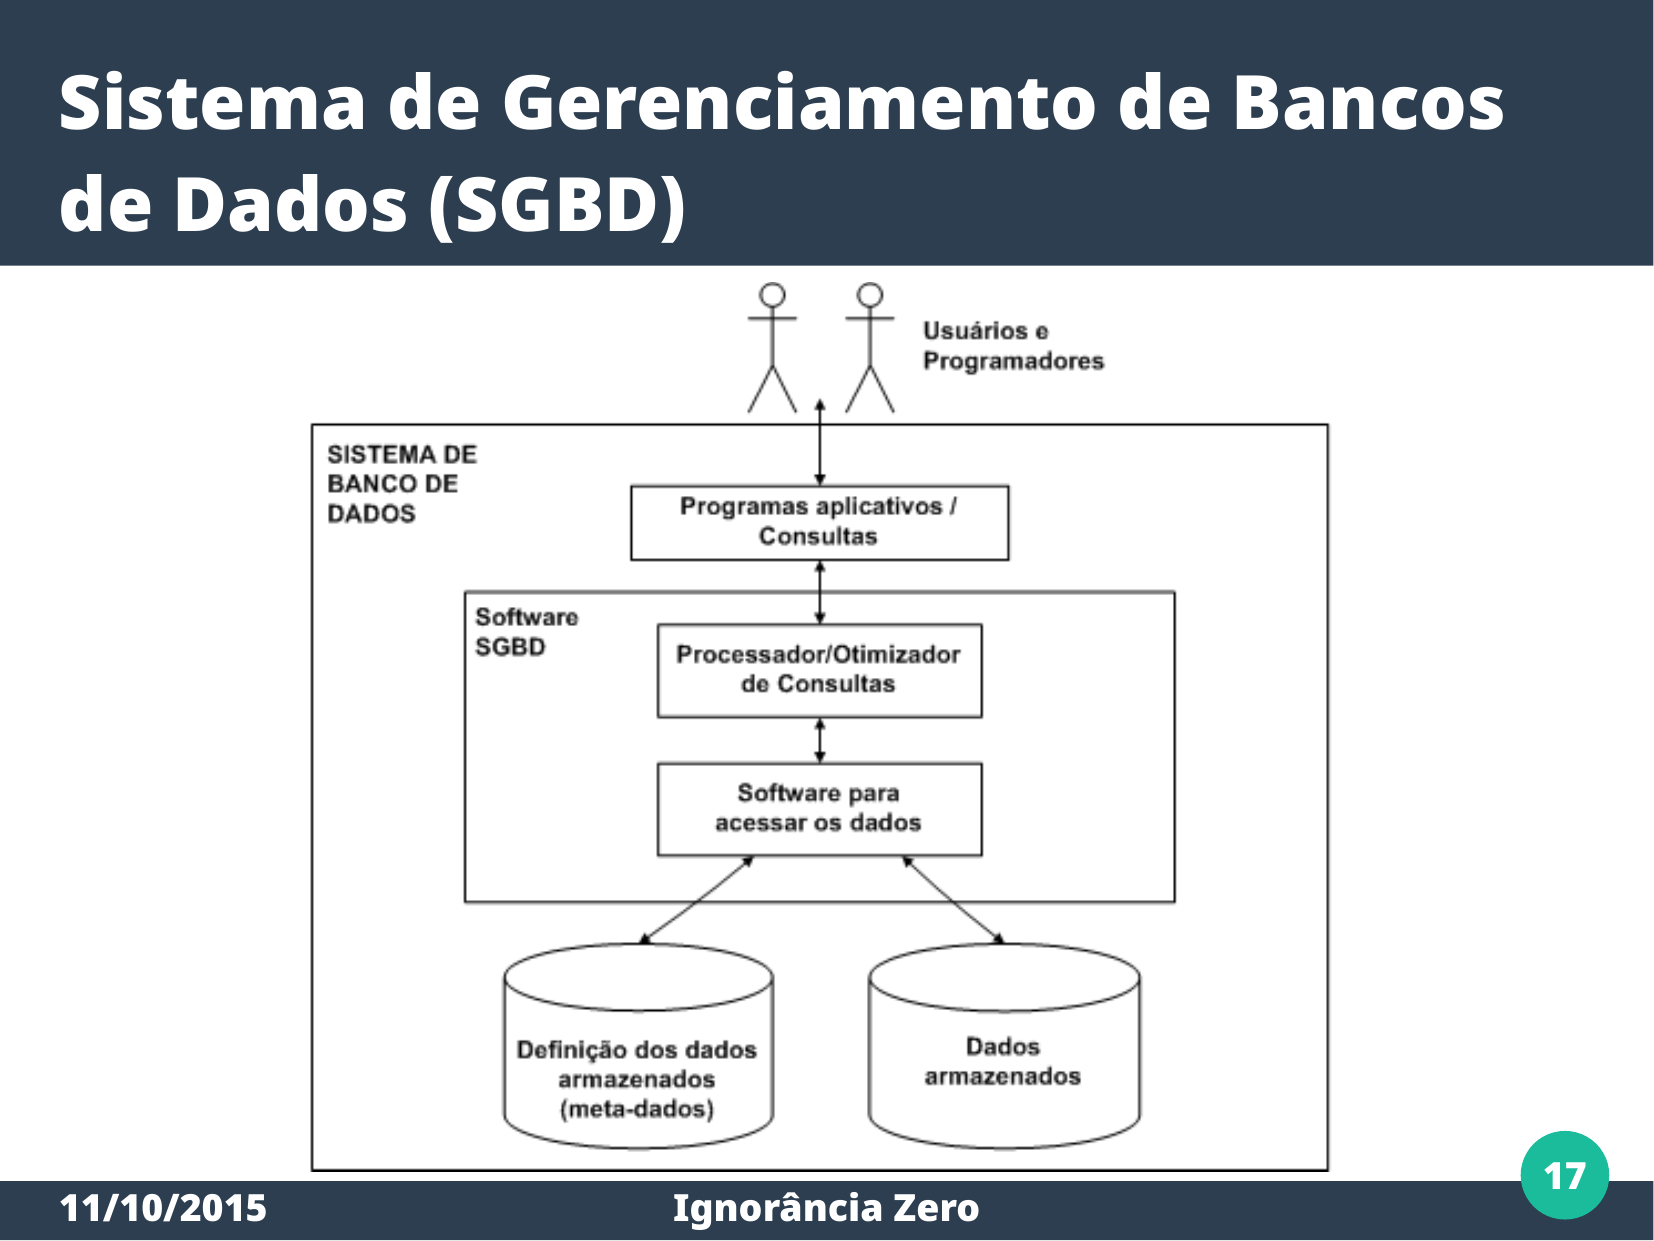

# Sistema de Gerenciamento de Bancos de Dados (SGBD)
17
11/10/2015
Ignorância Zero